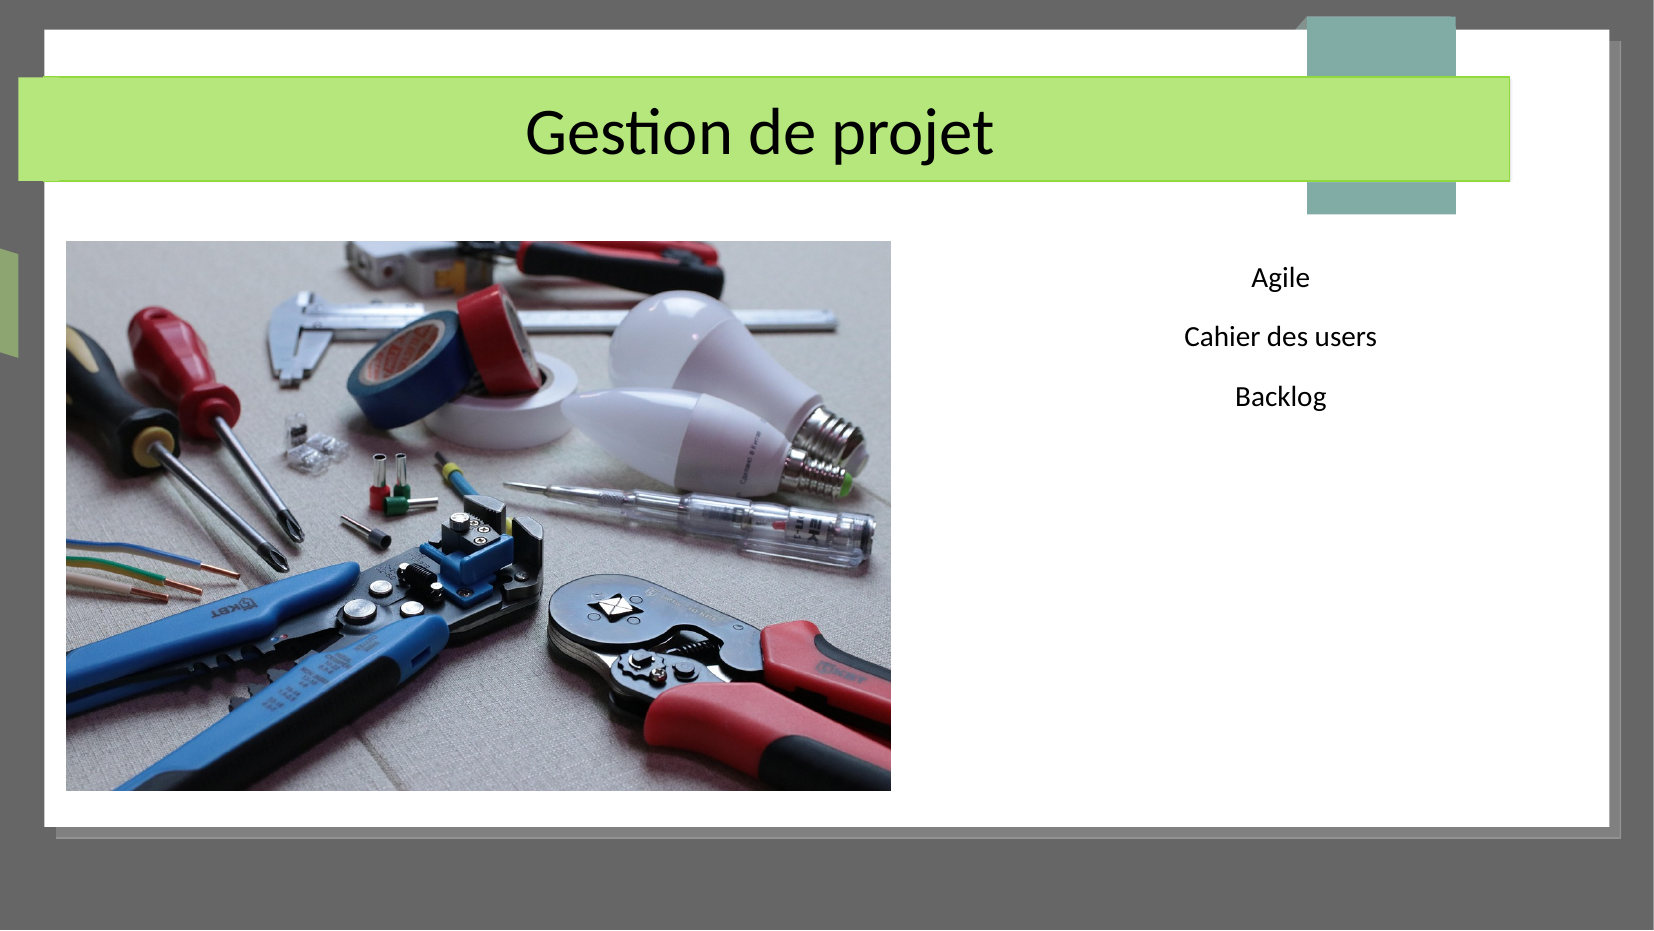

Gestion de projet
Agile
Cahier des users
Backlog